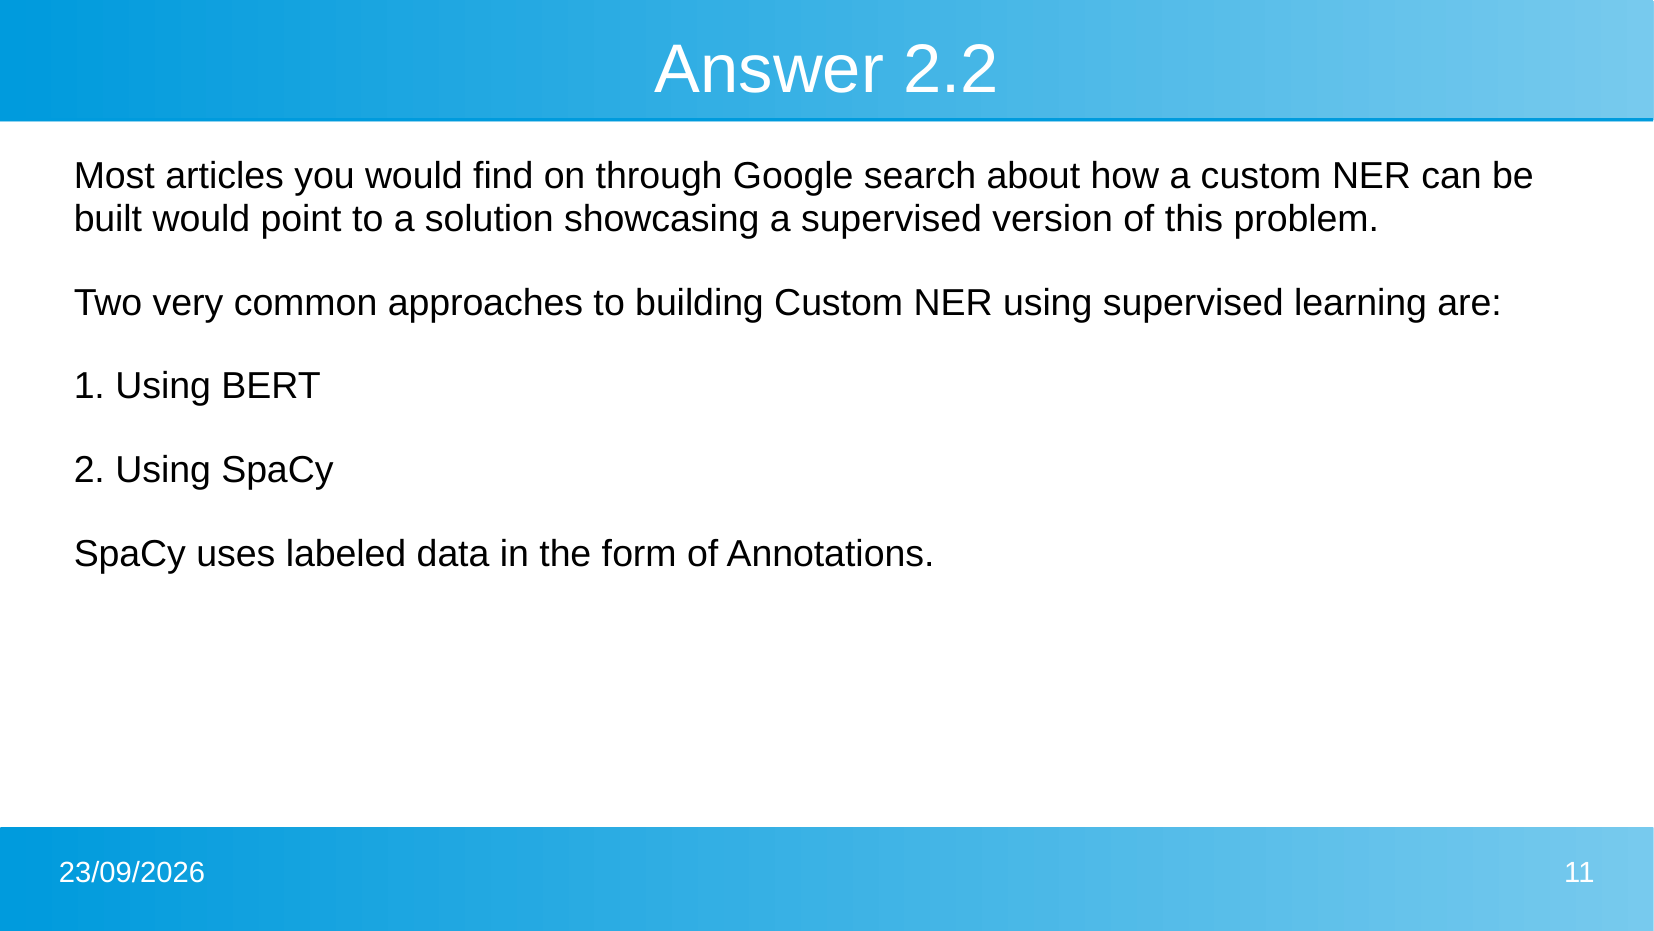

# Answer 2.2
Most articles you would find on through Google search about how a custom NER can be built would point to a solution showcasing a supervised version of this problem.
Two very common approaches to building Custom NER using supervised learning are:
1. Using BERT
2. Using SpaCy
SpaCy uses labeled data in the form of Annotations.
11